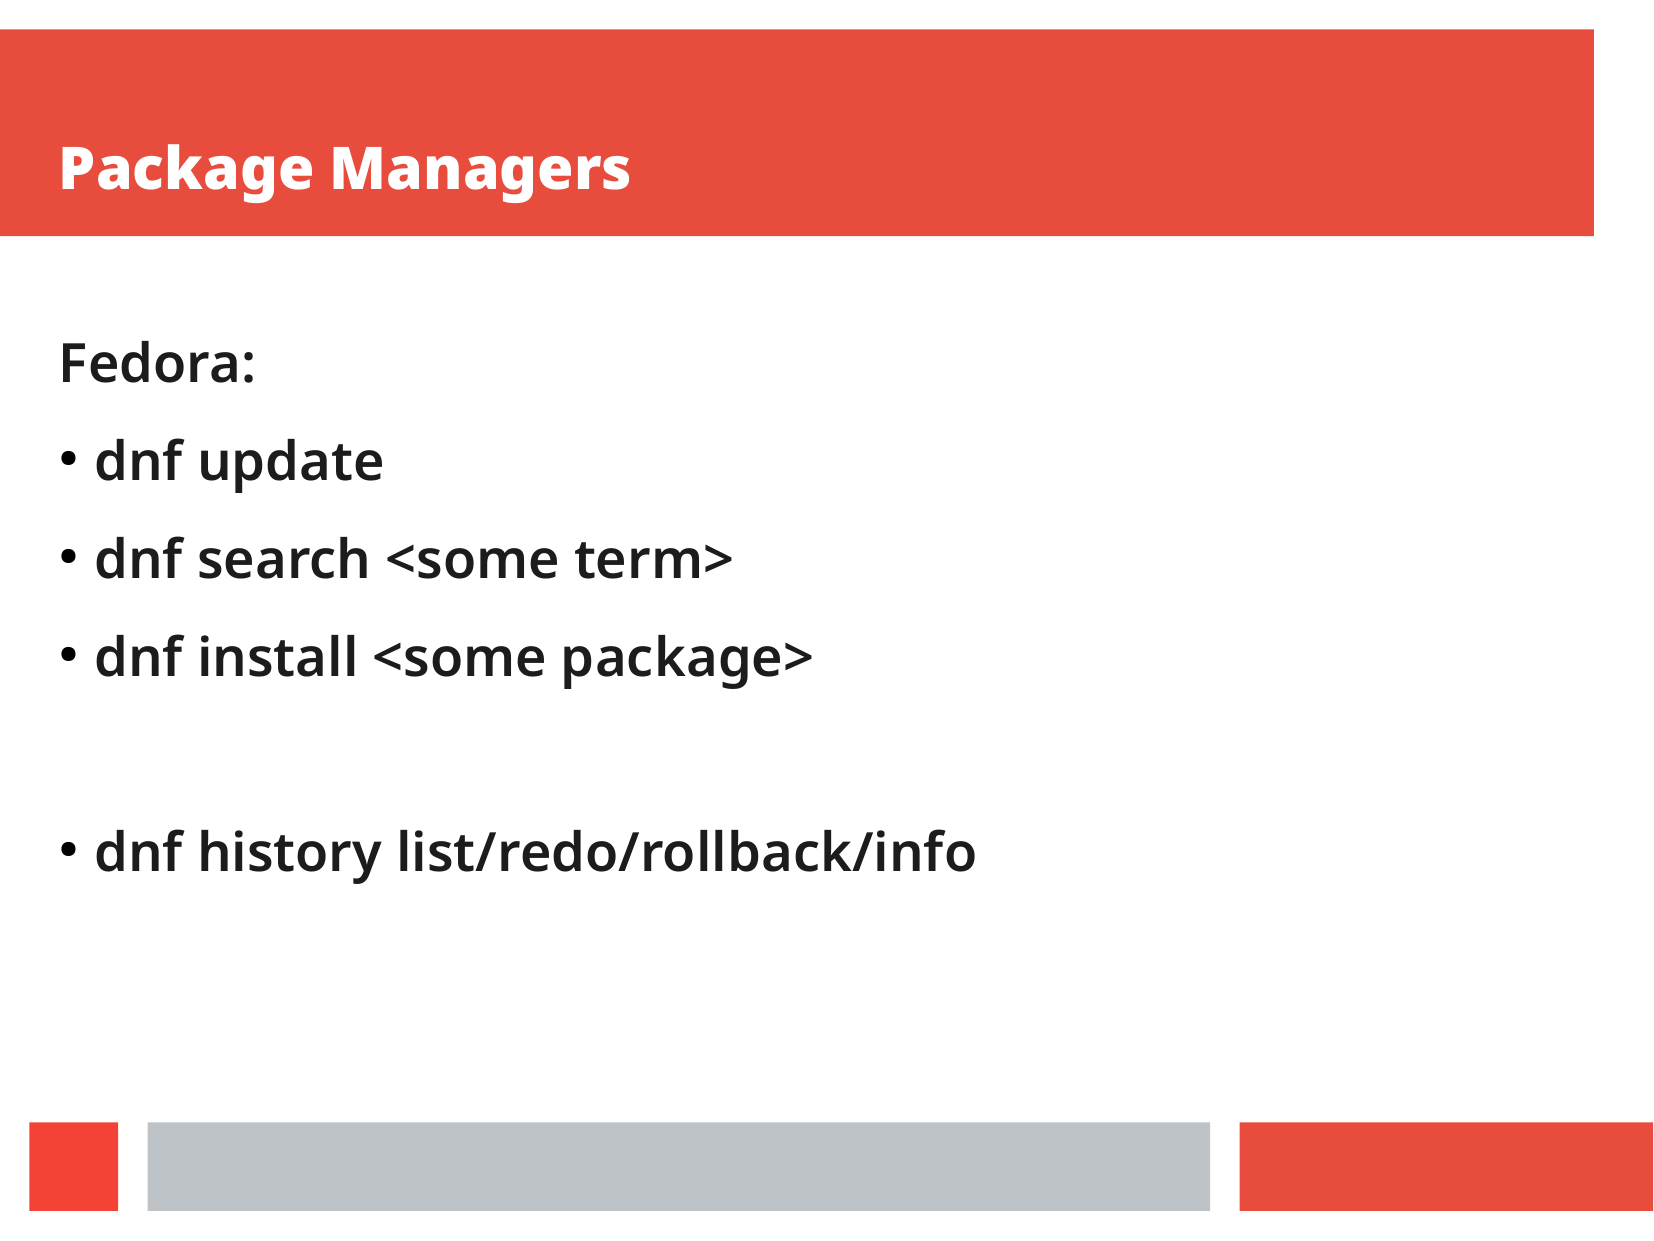

# Package Managers
Fedora:
dnf update
dnf search <some term>
dnf install <some package>
dnf history list/redo/rollback/info